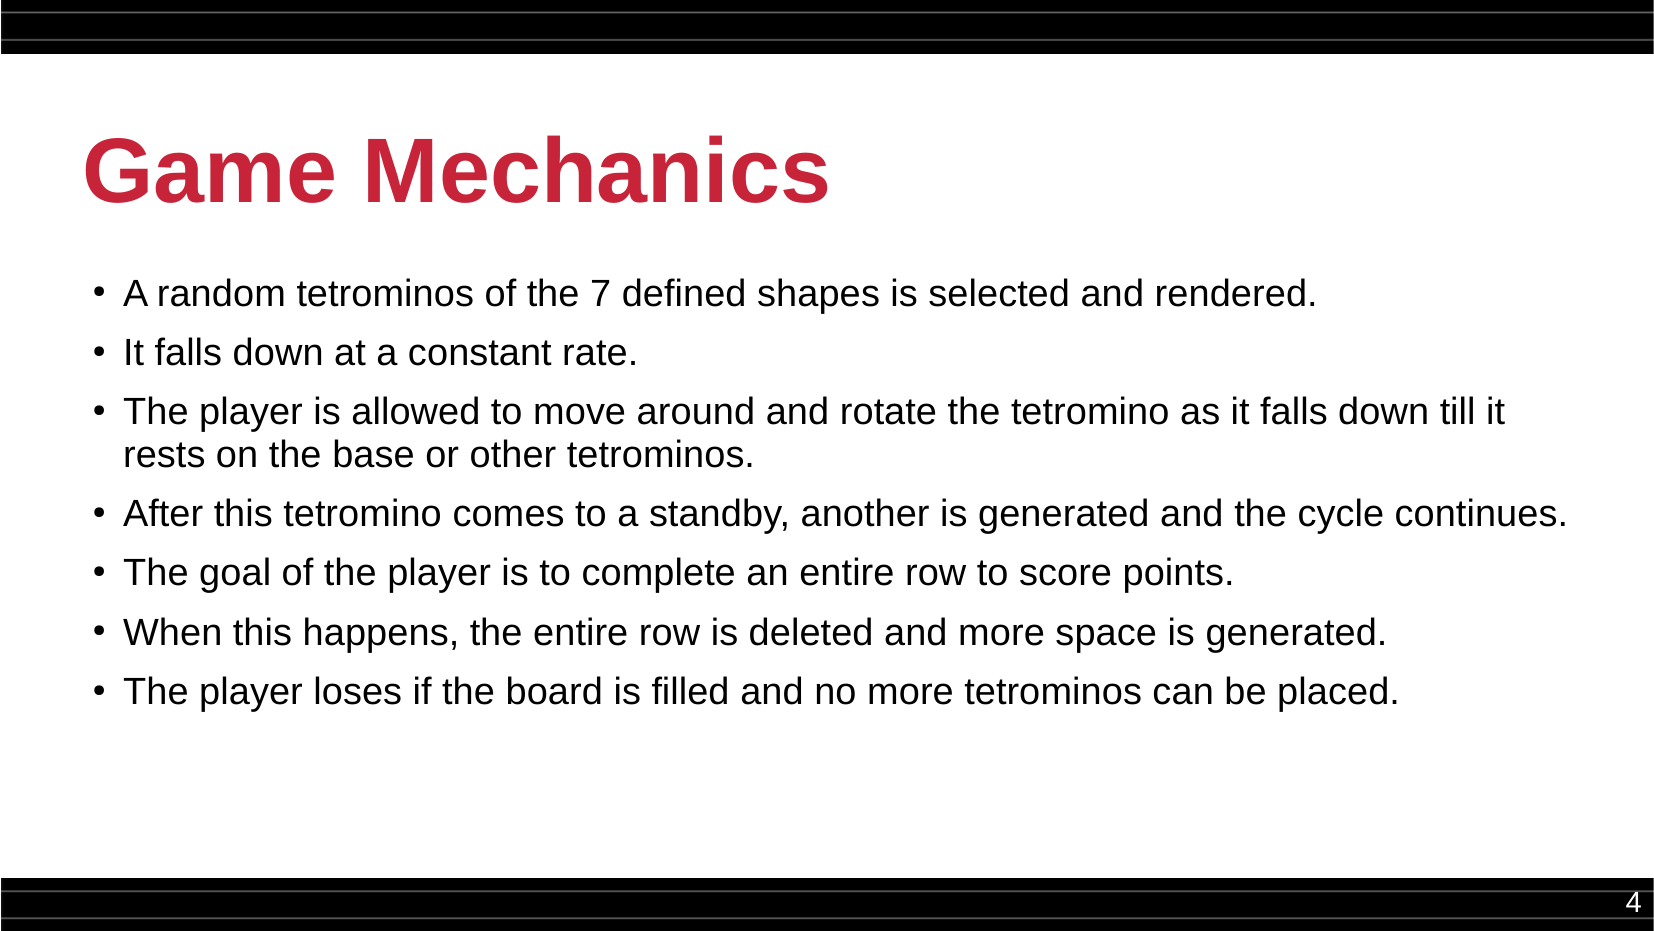

# Game Mechanics
A random tetrominos of the 7 defined shapes is selected and rendered.
It falls down at a constant rate.
The player is allowed to move around and rotate the tetromino as it falls down till it rests on the base or other tetrominos.
After this tetromino comes to a standby, another is generated and the cycle continues.
The goal of the player is to complete an entire row to score points.
When this happens, the entire row is deleted and more space is generated.
The player loses if the board is filled and no more tetrominos can be placed.